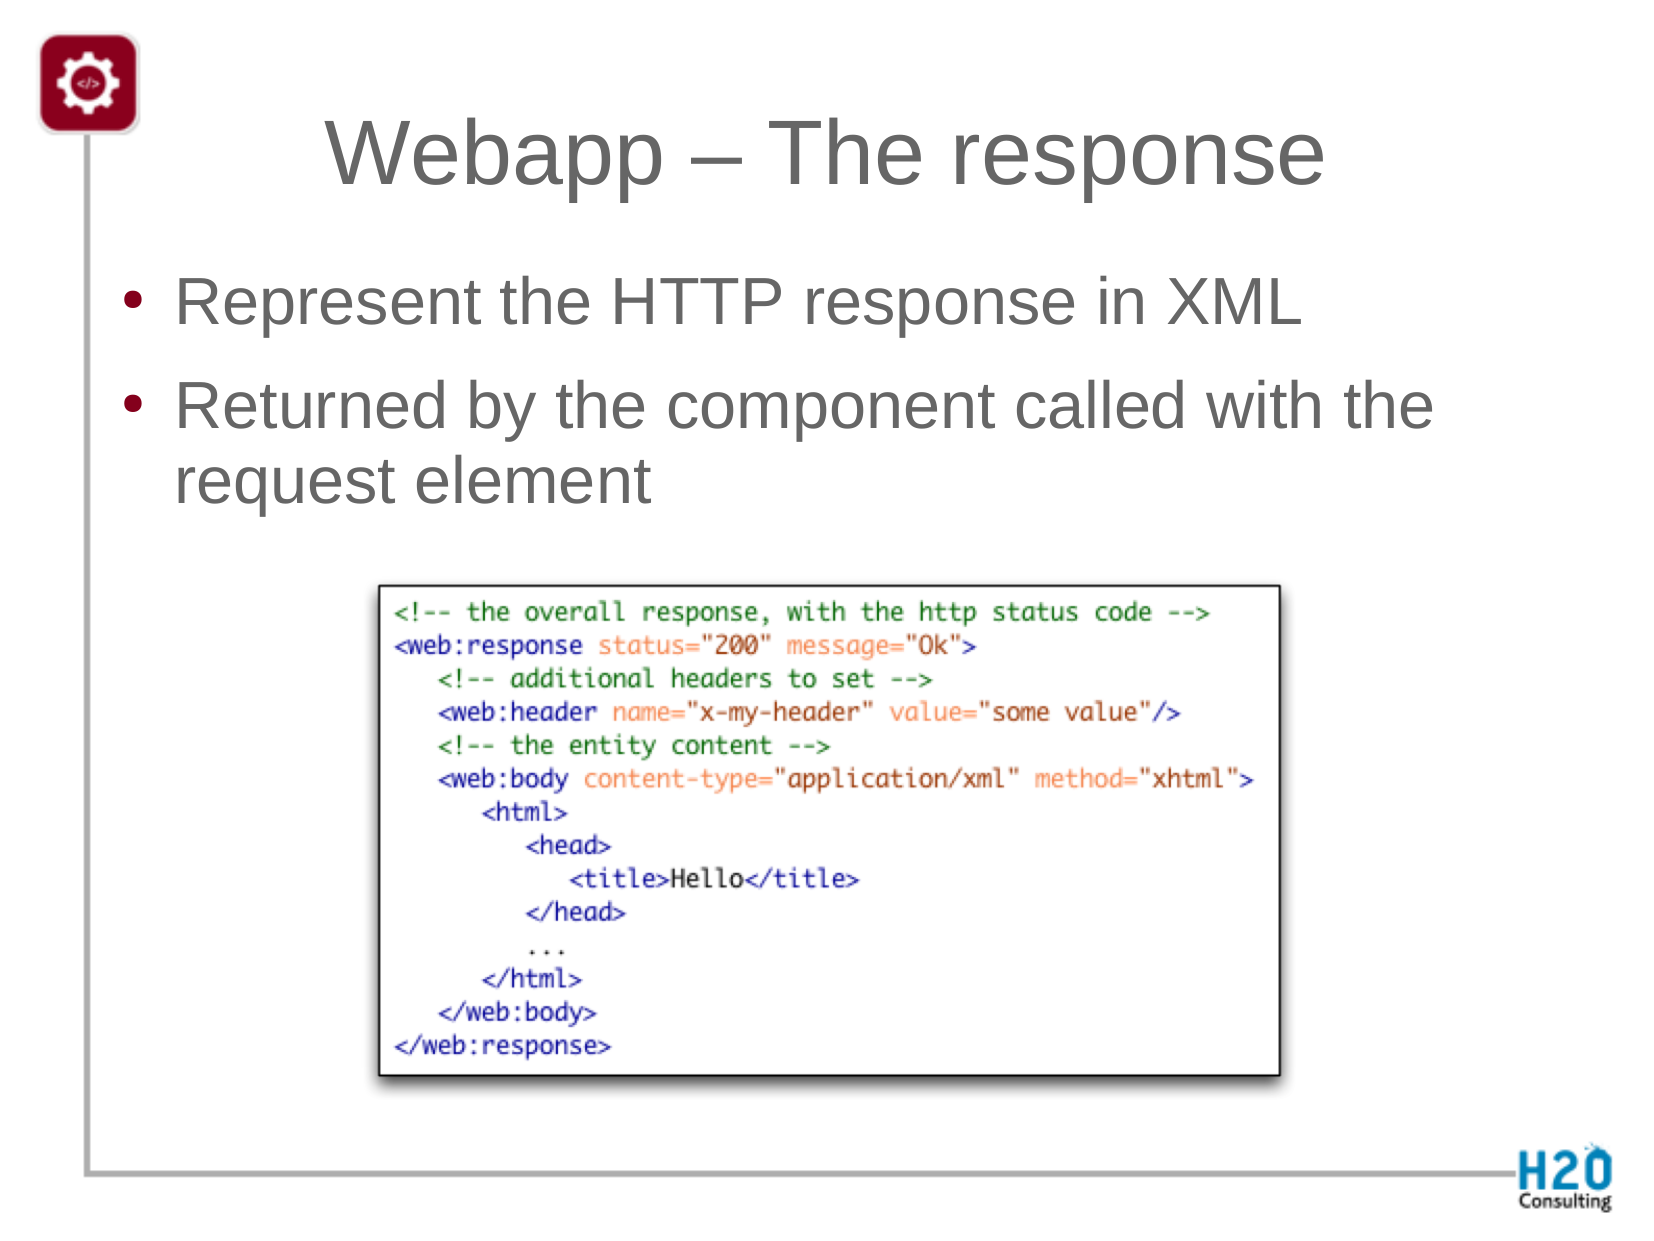

# Webapp – The response
Represent the HTTP response in XML
Returned by the component called with the request element